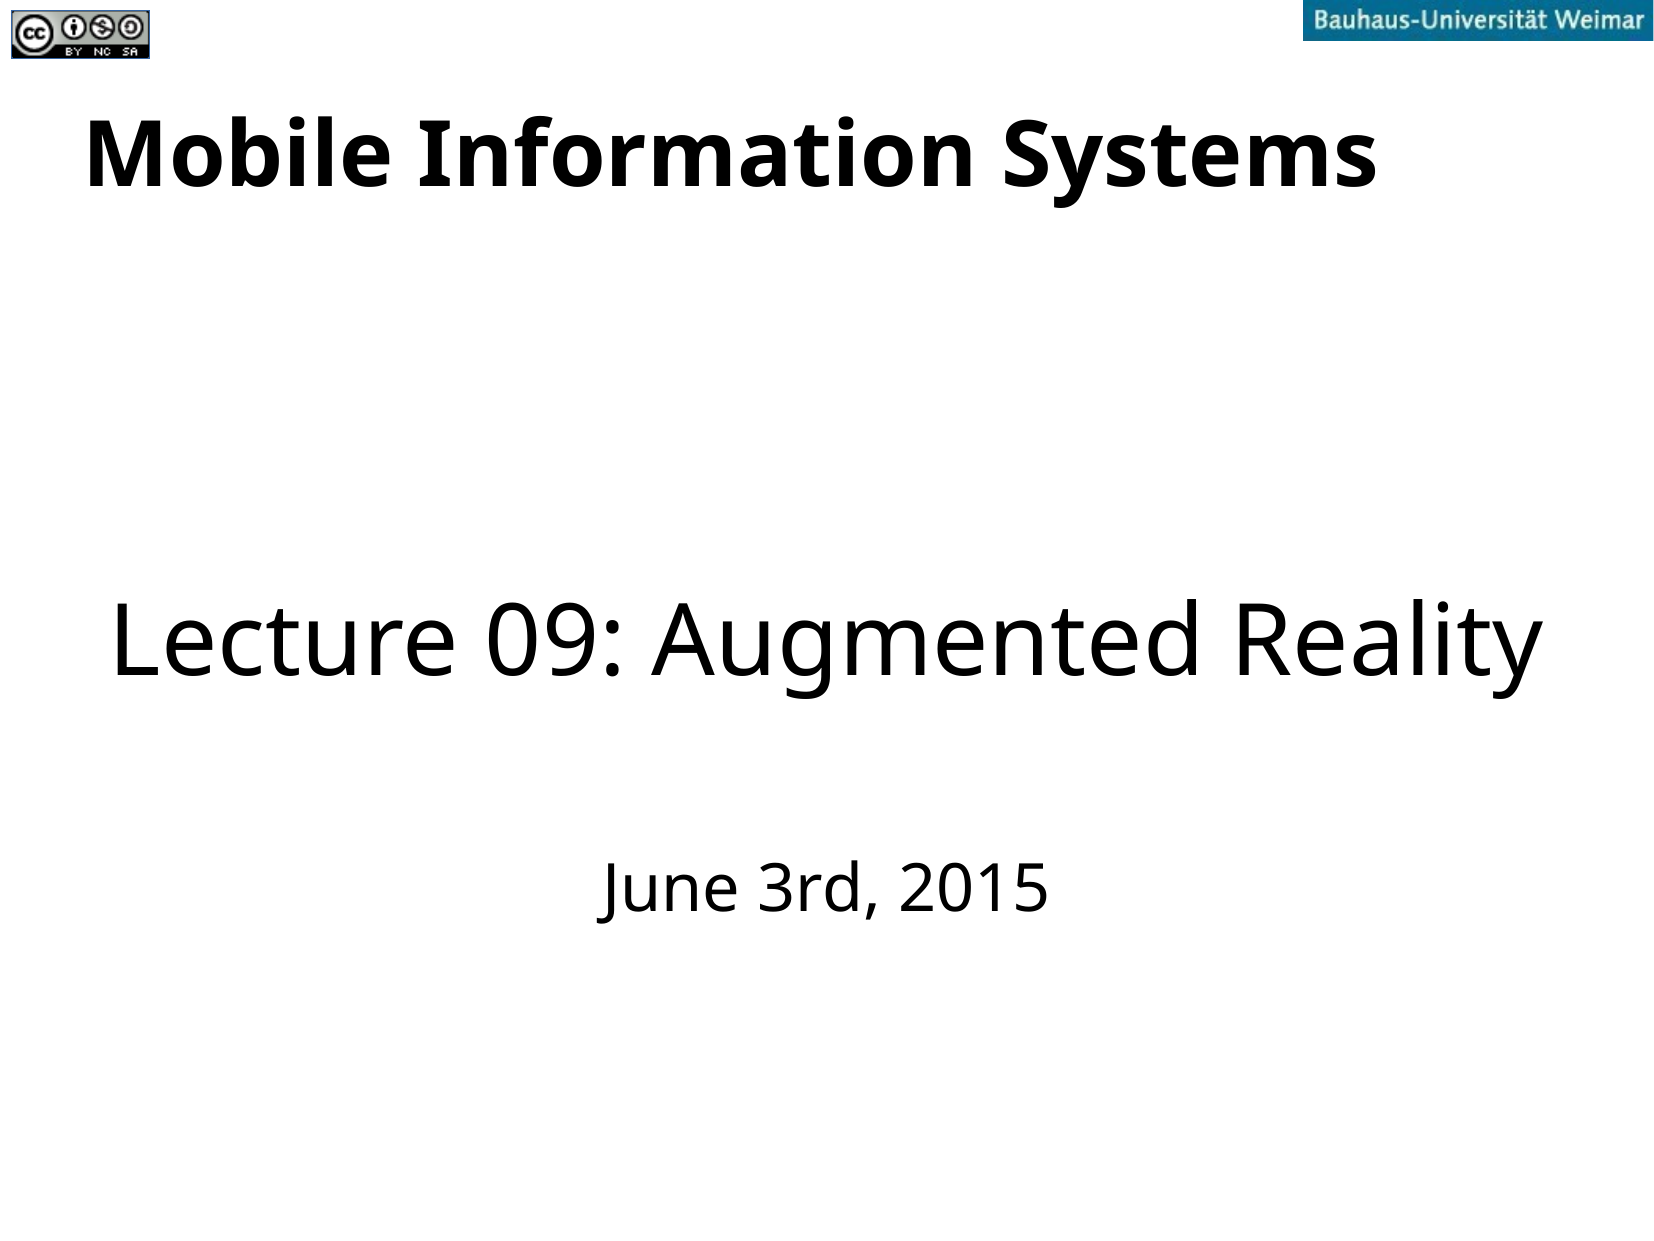

# Mobile Information Systems
Lecture 09: Augmented Reality
June 3rd, 2015